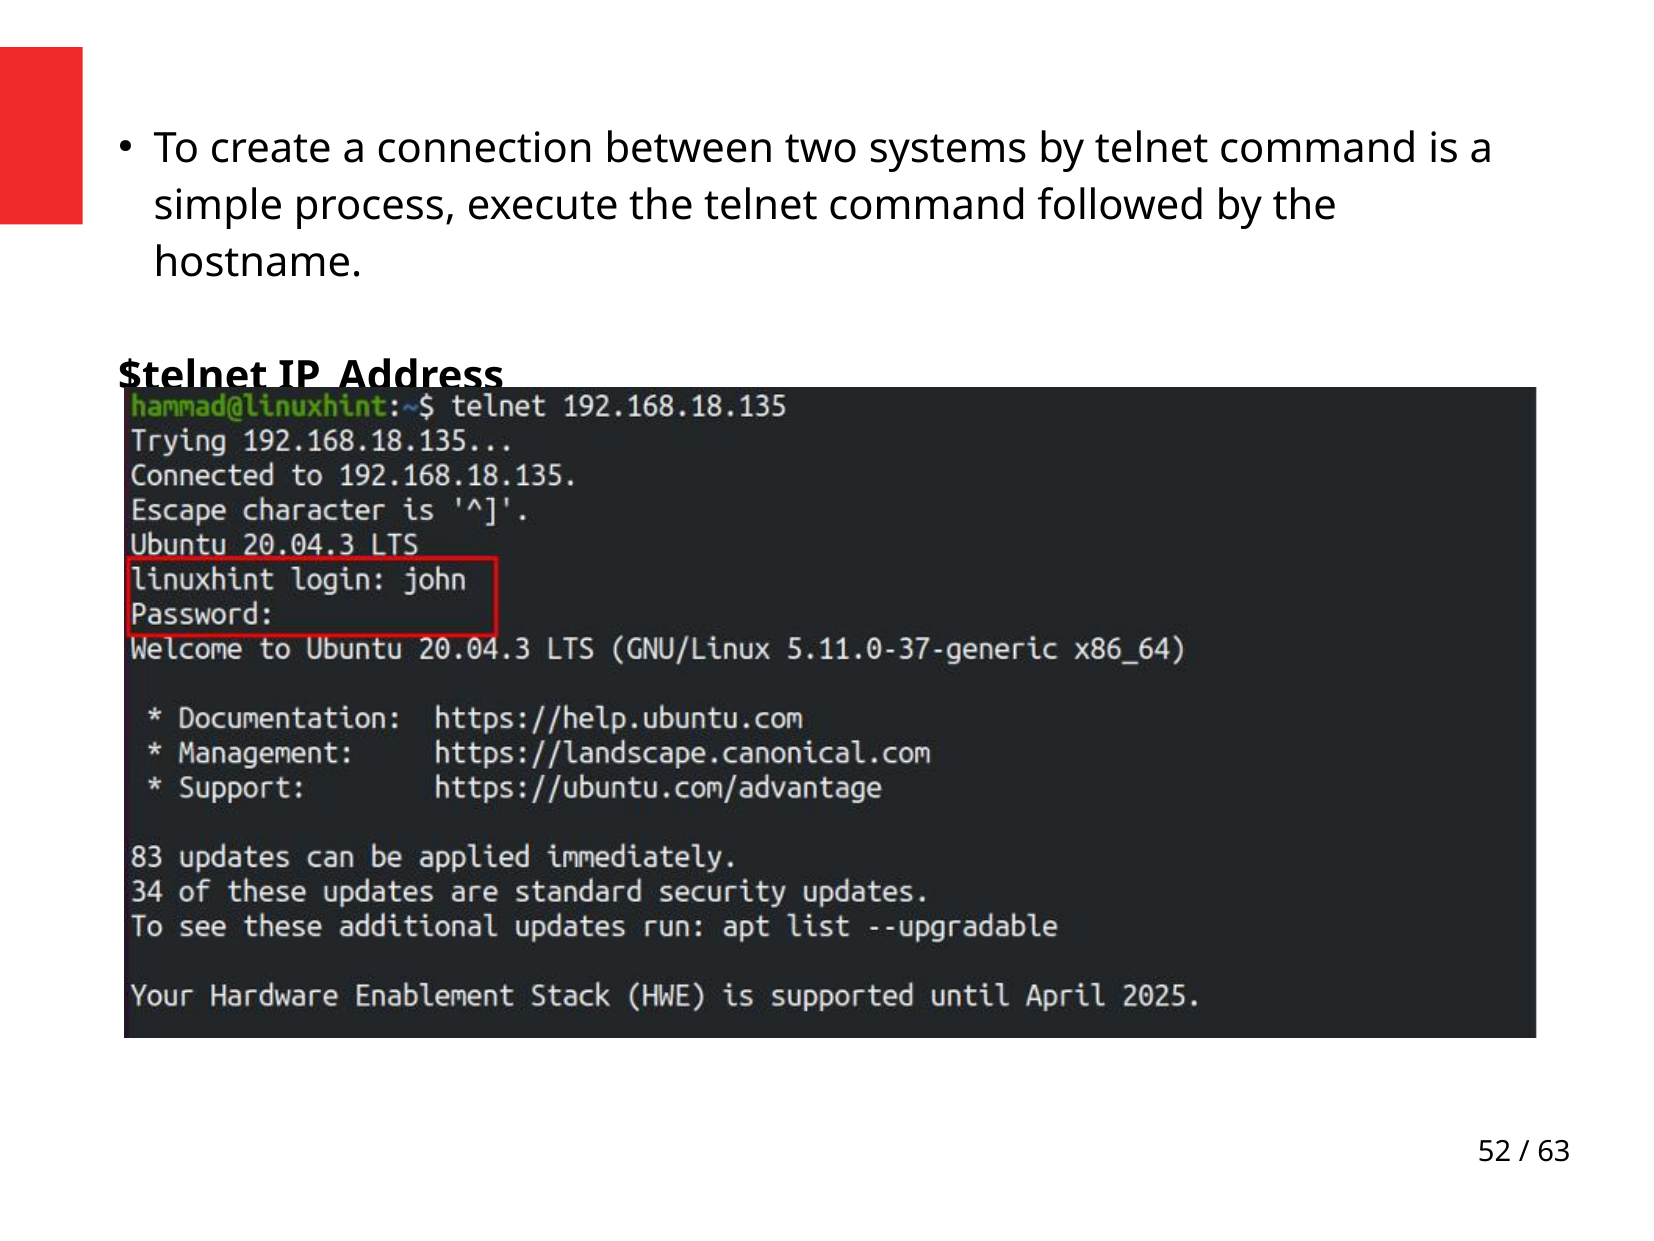

# To create a connection between two systems by telnet command is a simple process, execute the telnet command followed by the hostname.
$telnet IP_Address
52